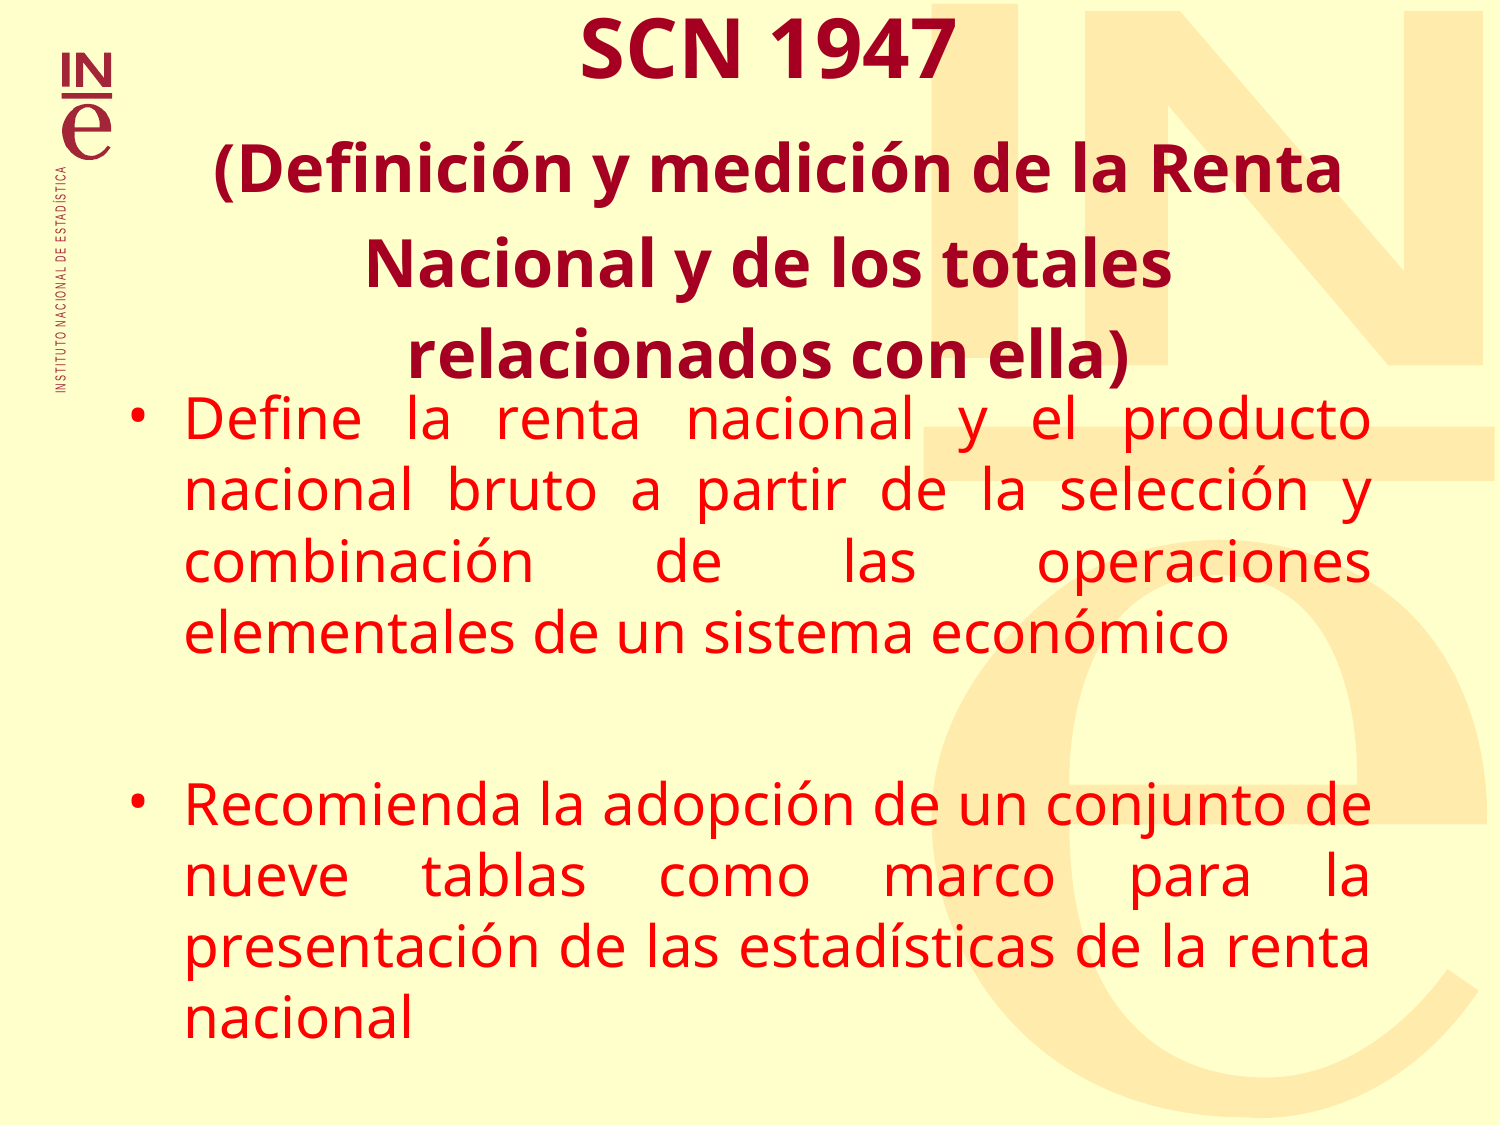

# SCN 1947 (Definición y medición de la Renta Nacional y de los totales relacionados con ella)
Define la renta nacional y el producto nacional bruto a partir de la selección y combinación de las operaciones elementales de un sistema económico
Recomienda la adopción de un conjunto de nueve tablas como marco para la presentación de las estadísticas de la renta nacional